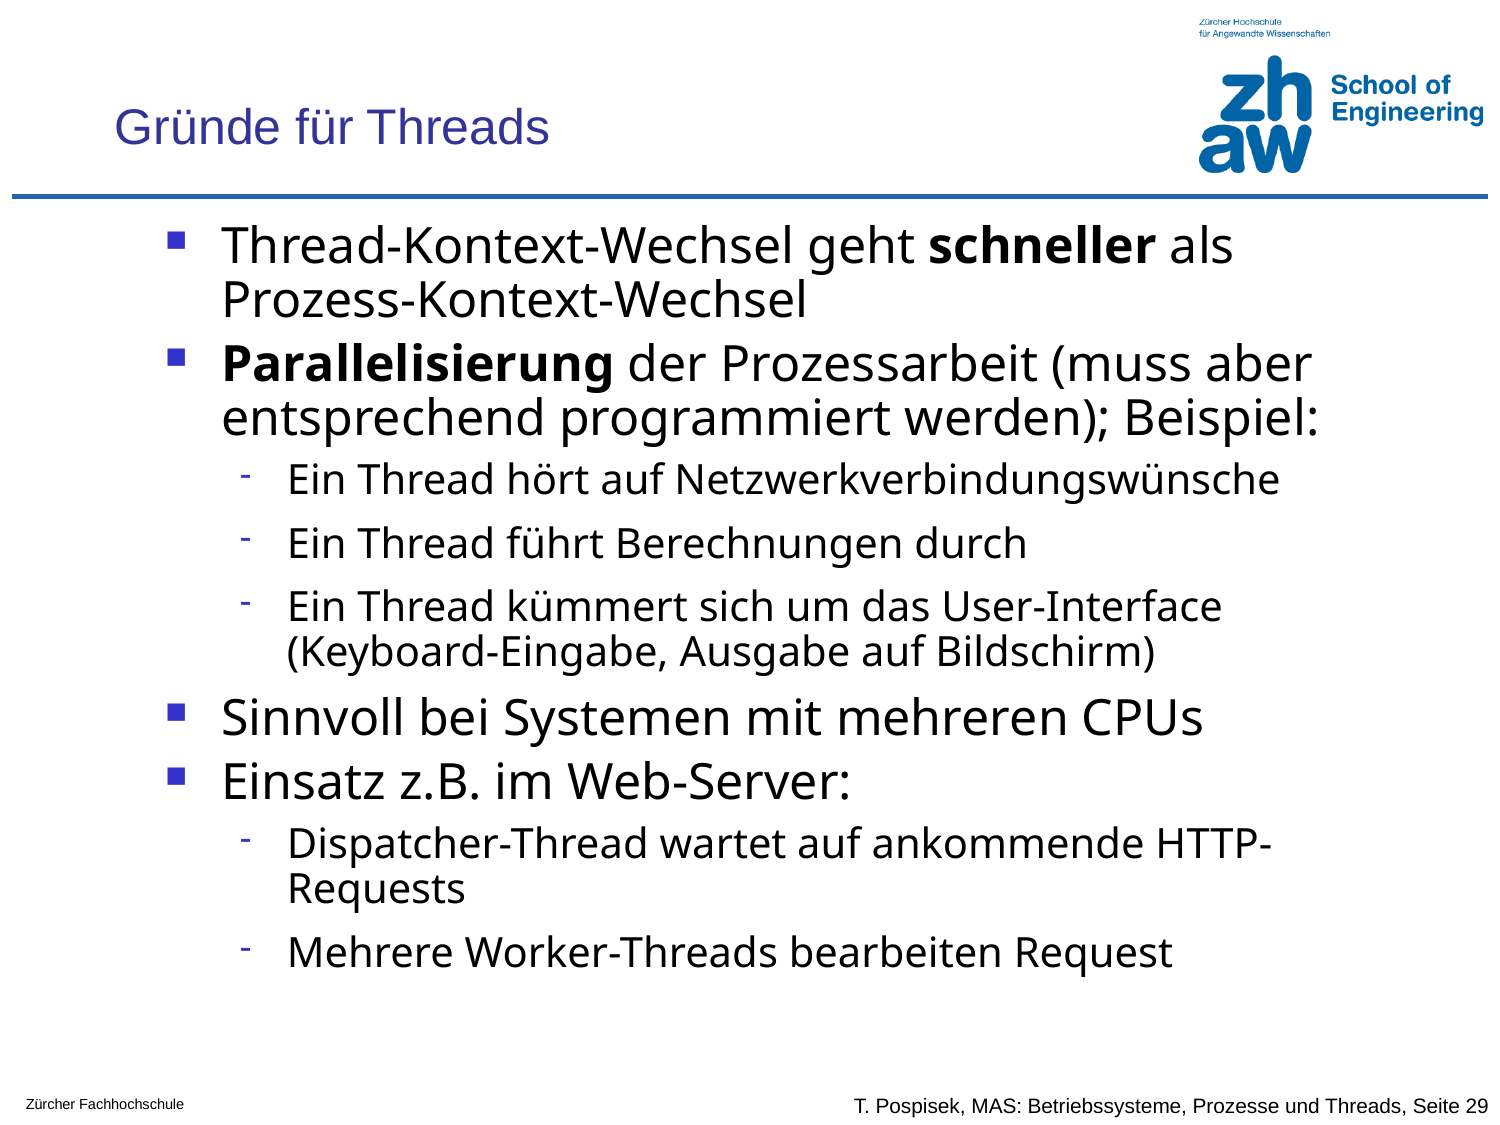

# Gründe für Threads
Thread-Kontext-Wechsel geht schneller als Prozess-Kontext-Wechsel
Parallelisierung der Prozessarbeit (muss aber entsprechend programmiert werden); Beispiel:
Ein Thread hört auf Netzwerkverbindungswünsche
Ein Thread führt Berechnungen durch
Ein Thread kümmert sich um das User-Interface (Keyboard-Eingabe, Ausgabe auf Bildschirm)
Sinnvoll bei Systemen mit mehreren CPUs
Einsatz z.B. im Web-Server:
Dispatcher-Thread wartet auf ankommende HTTP-Requests
Mehrere Worker-Threads bearbeiten Request